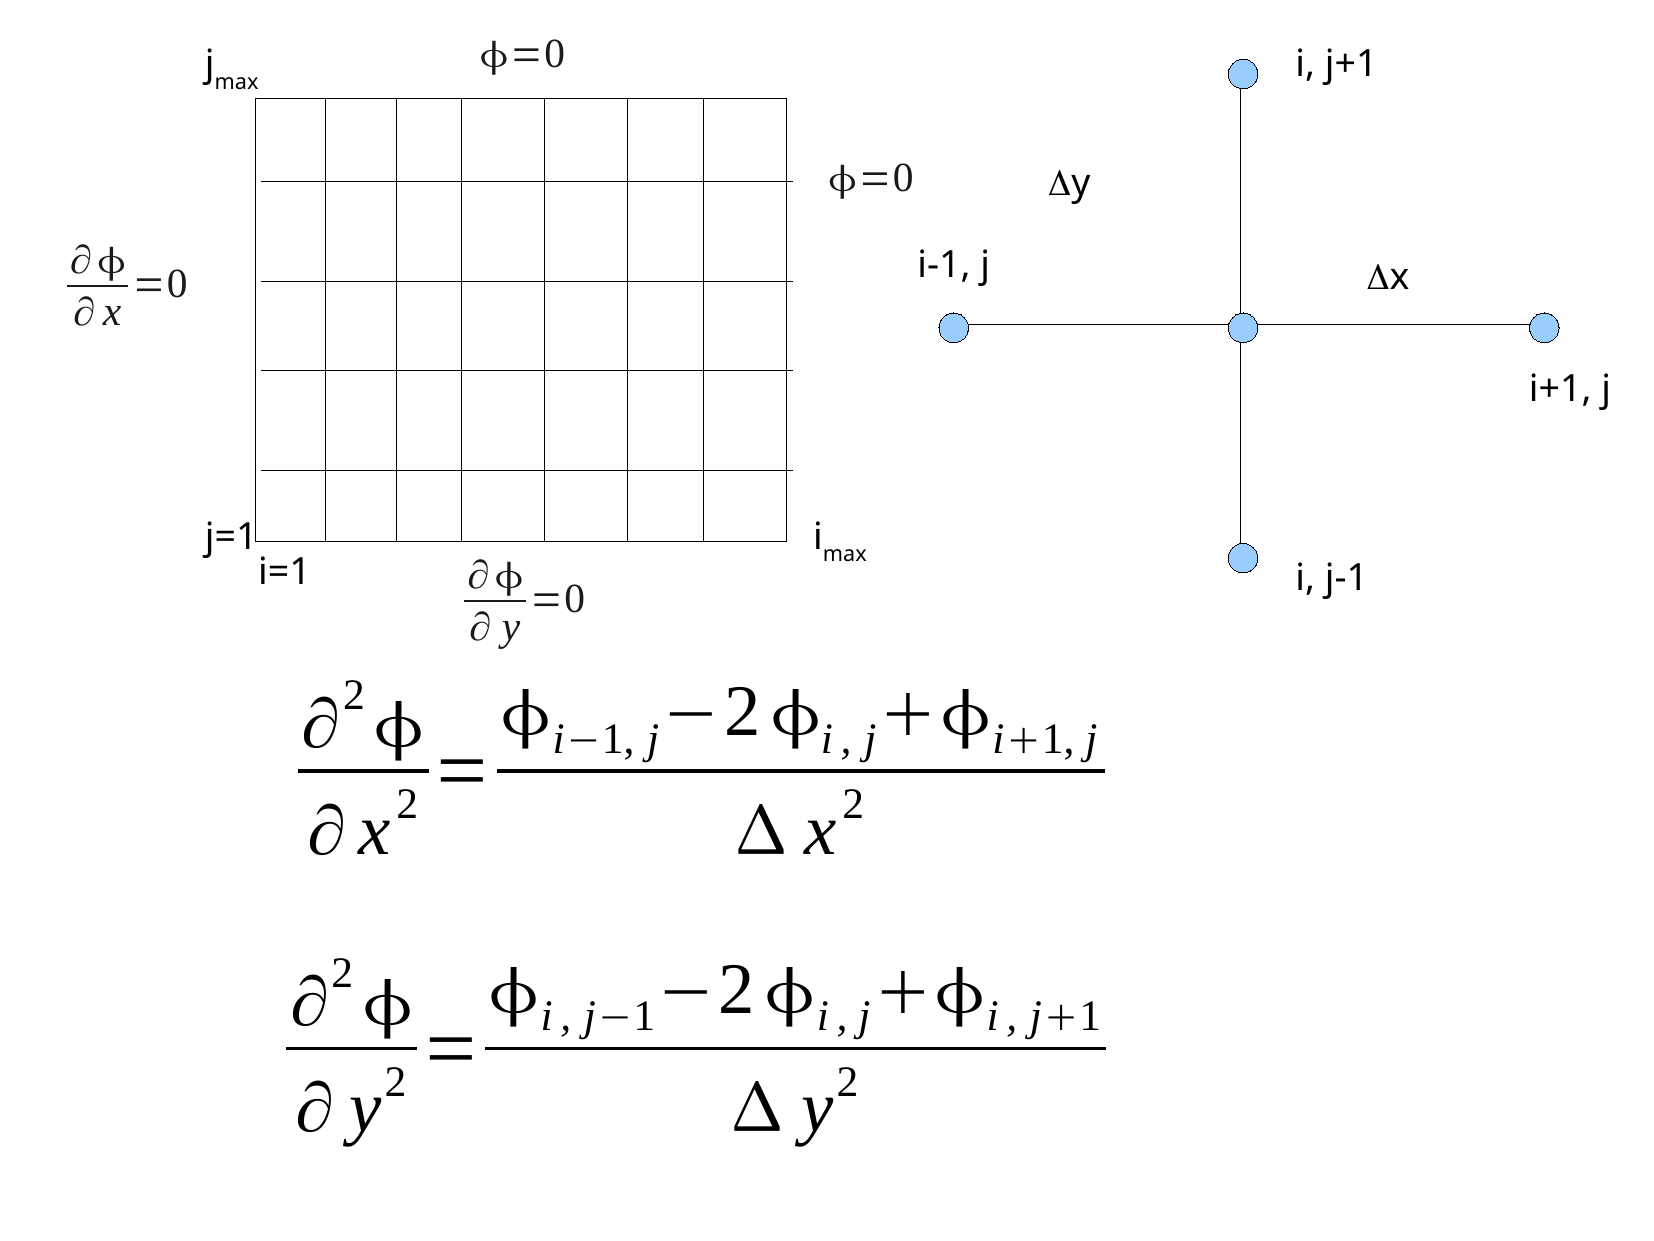

jmax
i, j+1
Dy
i-1, j
Dx
i+1, j
j=1
imax
i=1
i, j-1